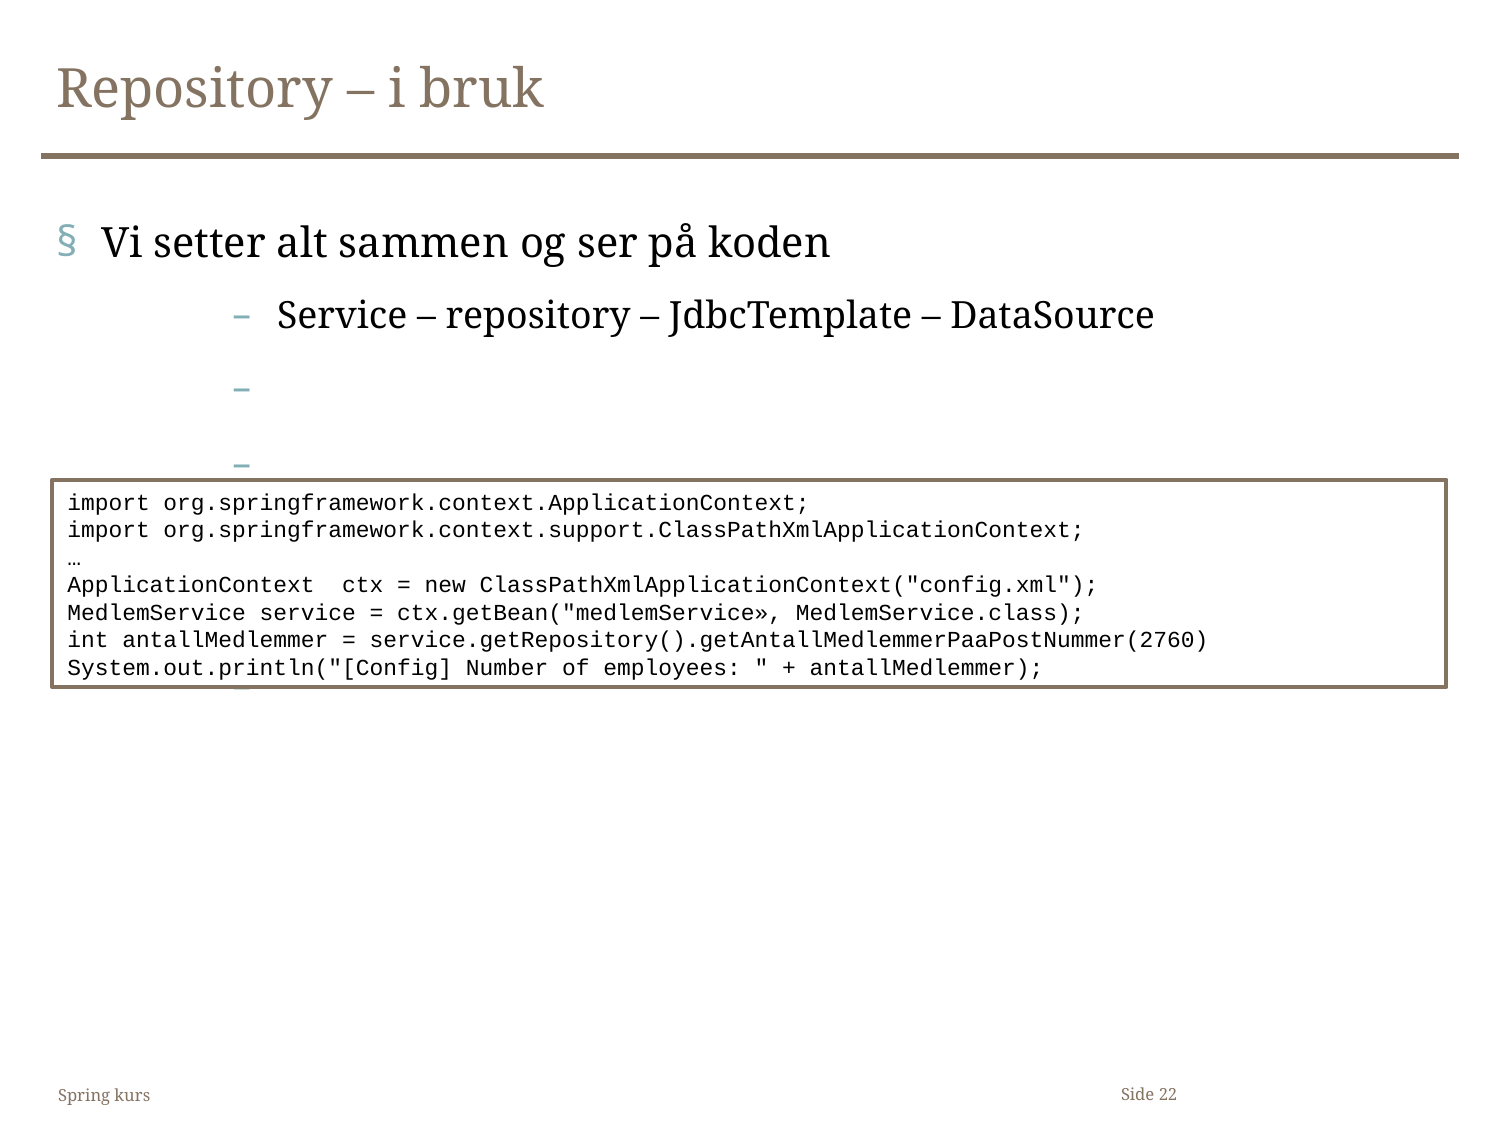

# Repository – i bruk
Vi setter alt sammen og ser på koden
Service – repository – JdbcTemplate – DataSource
import org.springframework.context.ApplicationContext;
import org.springframework.context.support.ClassPathXmlApplicationContext;
…
ApplicationContext ctx = new ClassPathXmlApplicationContext("config.xml");
MedlemService service = ctx.getBean("medlemService», MedlemService.class);
int antallMedlemmer = service.getRepository().getAntallMedlemmerPaaPostNummer(2760)
System.out.println("[Config] Number of employees: " + antallMedlemmer);
Spring kurs
Side